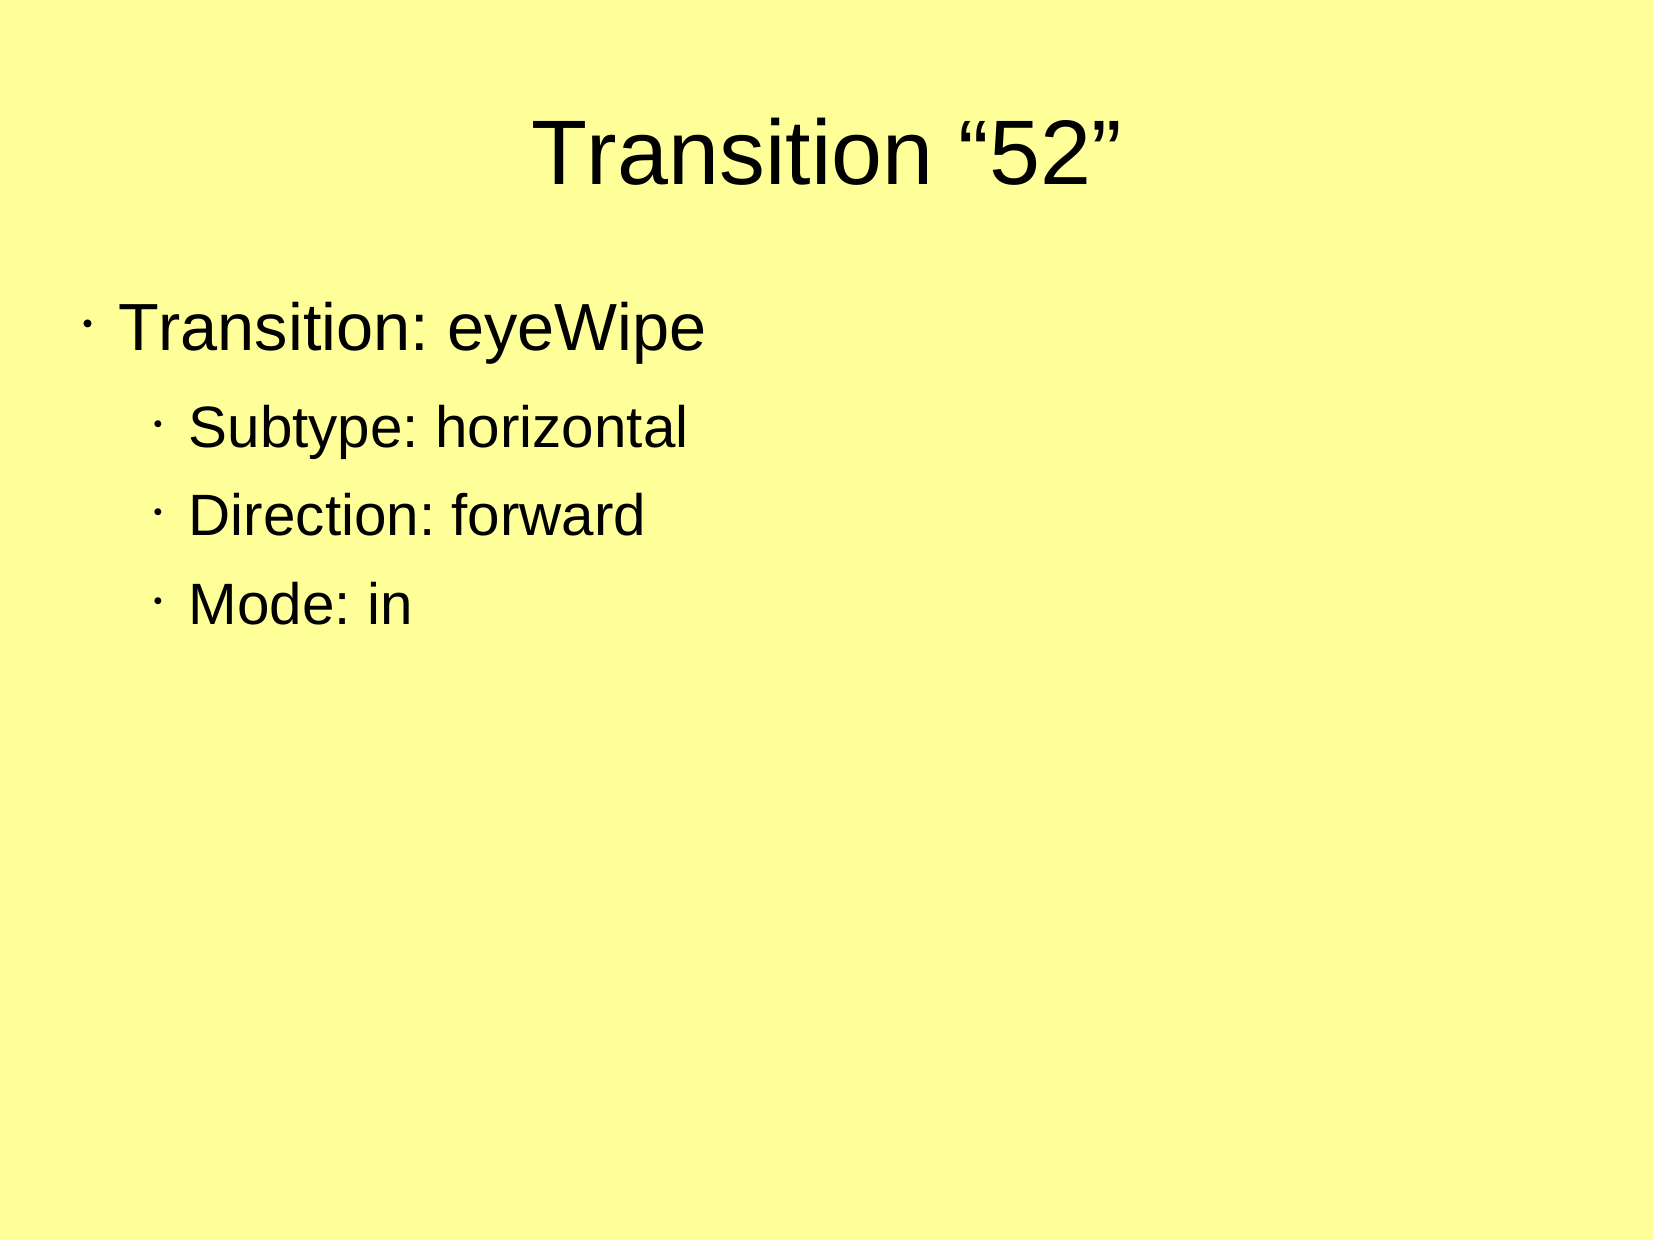

# Transition “52”
Transition: eyeWipe
Subtype: horizontal
Direction: forward
Mode: in